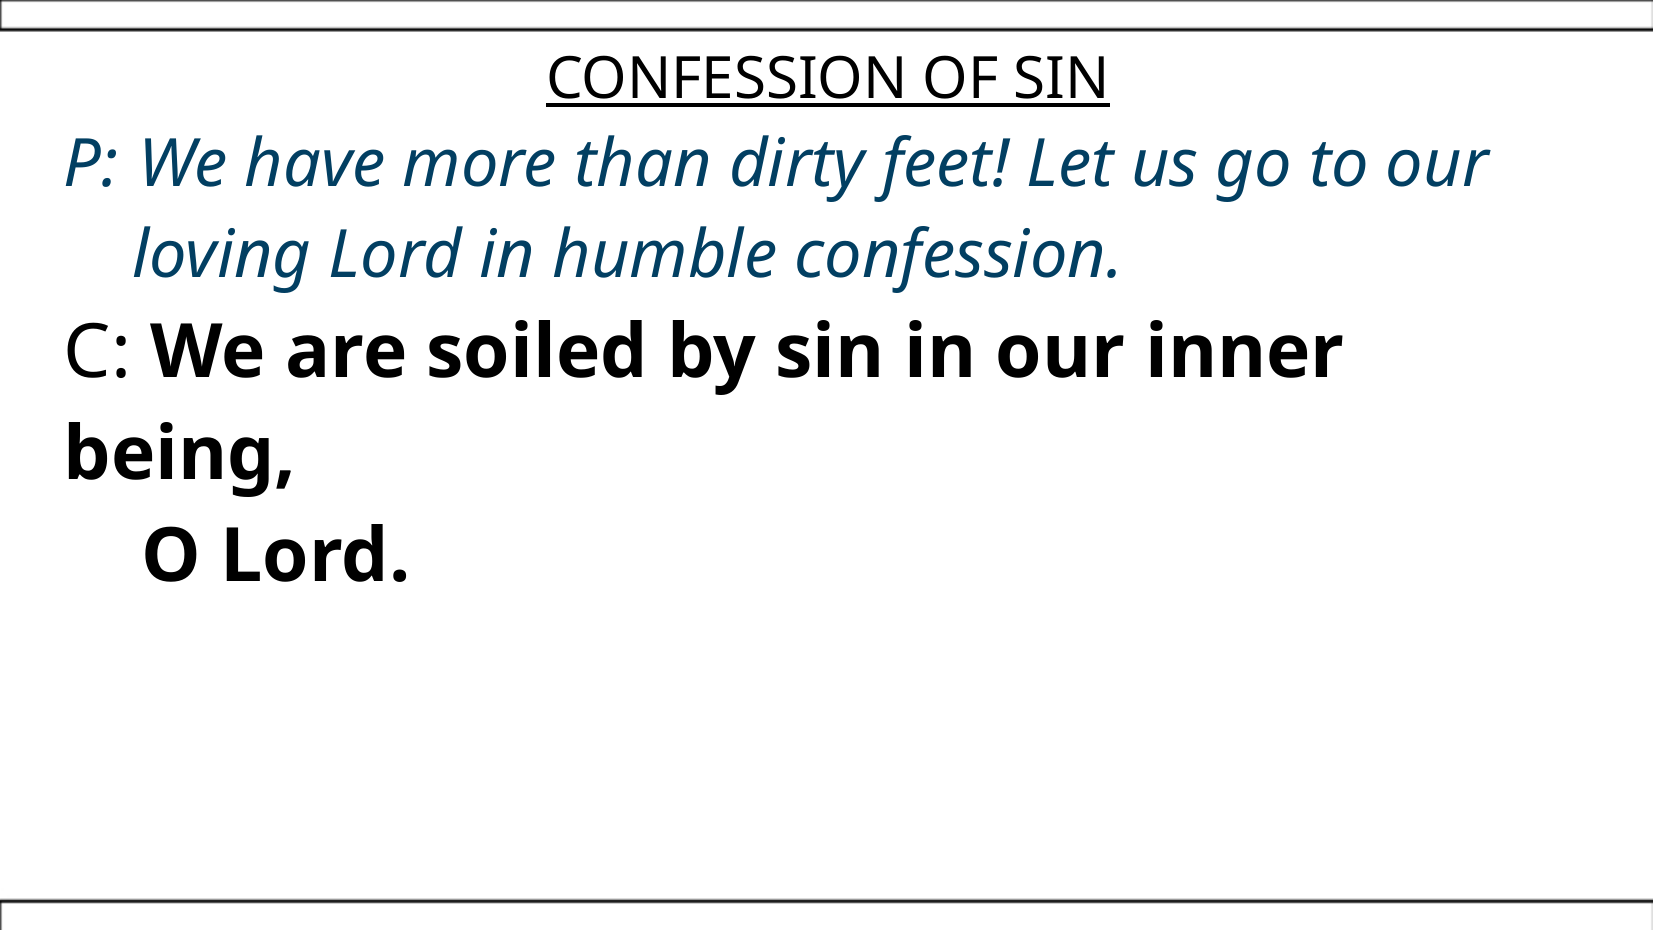

CONFESSION OF SIN
P:	We have more than dirty feet! Let us go to our
 loving Lord in humble confession.
C: We are soiled by sin in our inner being,
 O Lord.